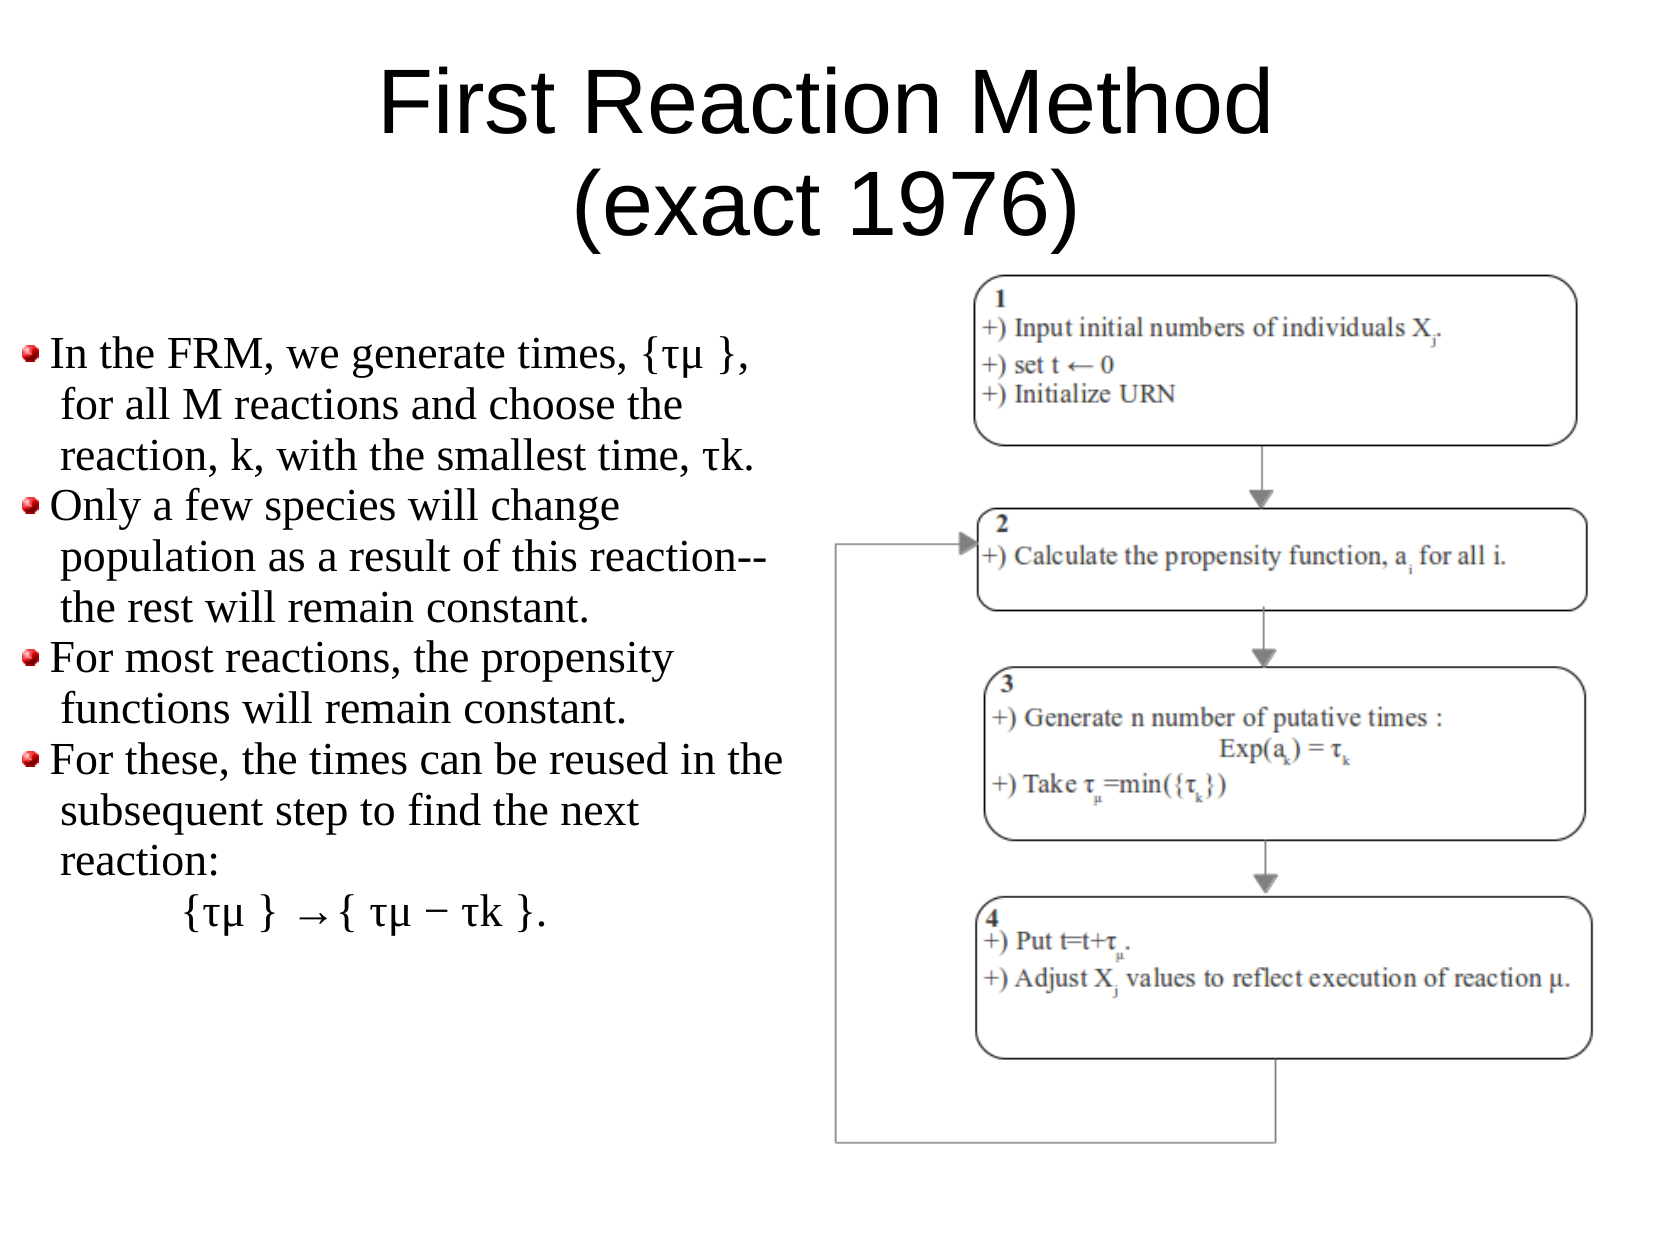

# First Reaction Method (exact 1976)
 In the FRM, we generate times, {τμ }, for all M reactions and choose the reaction, k, with the smallest time, τk.
 Only a few species will change population as a result of this reaction--the rest will remain constant.
 For most reactions, the propensity functions will remain constant.
 For these, the times can be reused in the subsequent step to find the next reaction:
 {τμ } →{ τμ − τk }.